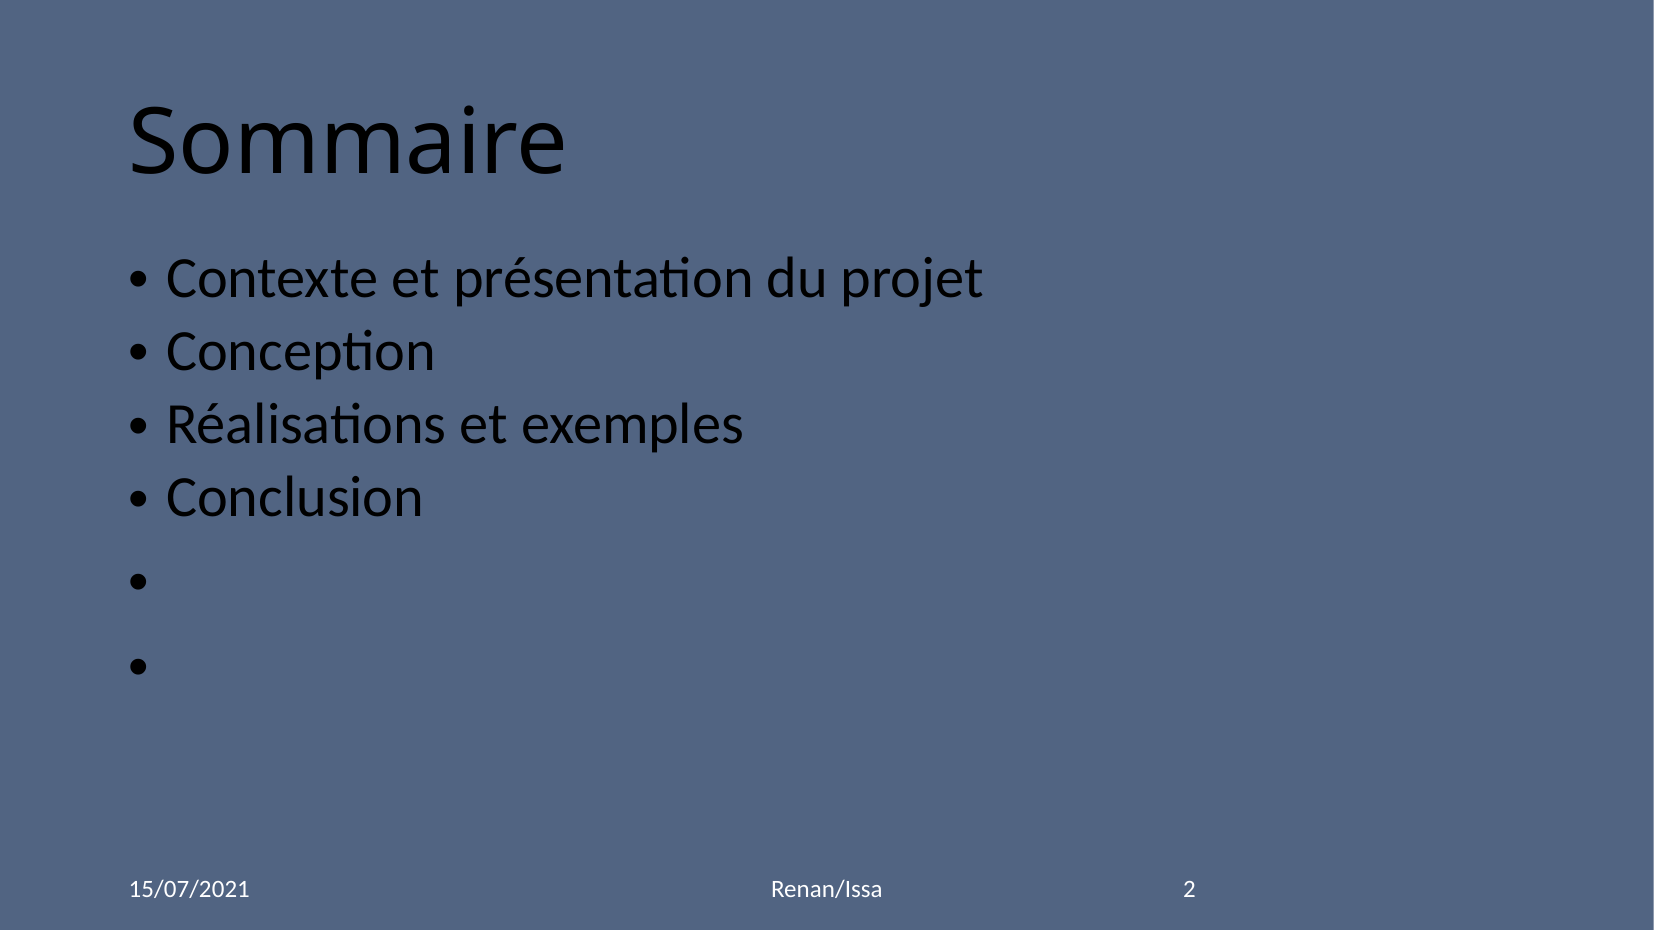

# Sommaire
Contexte et présentation du projet
Conception
Réalisations et exemples
Conclusion
15/07/2021
Renan/Issa
2